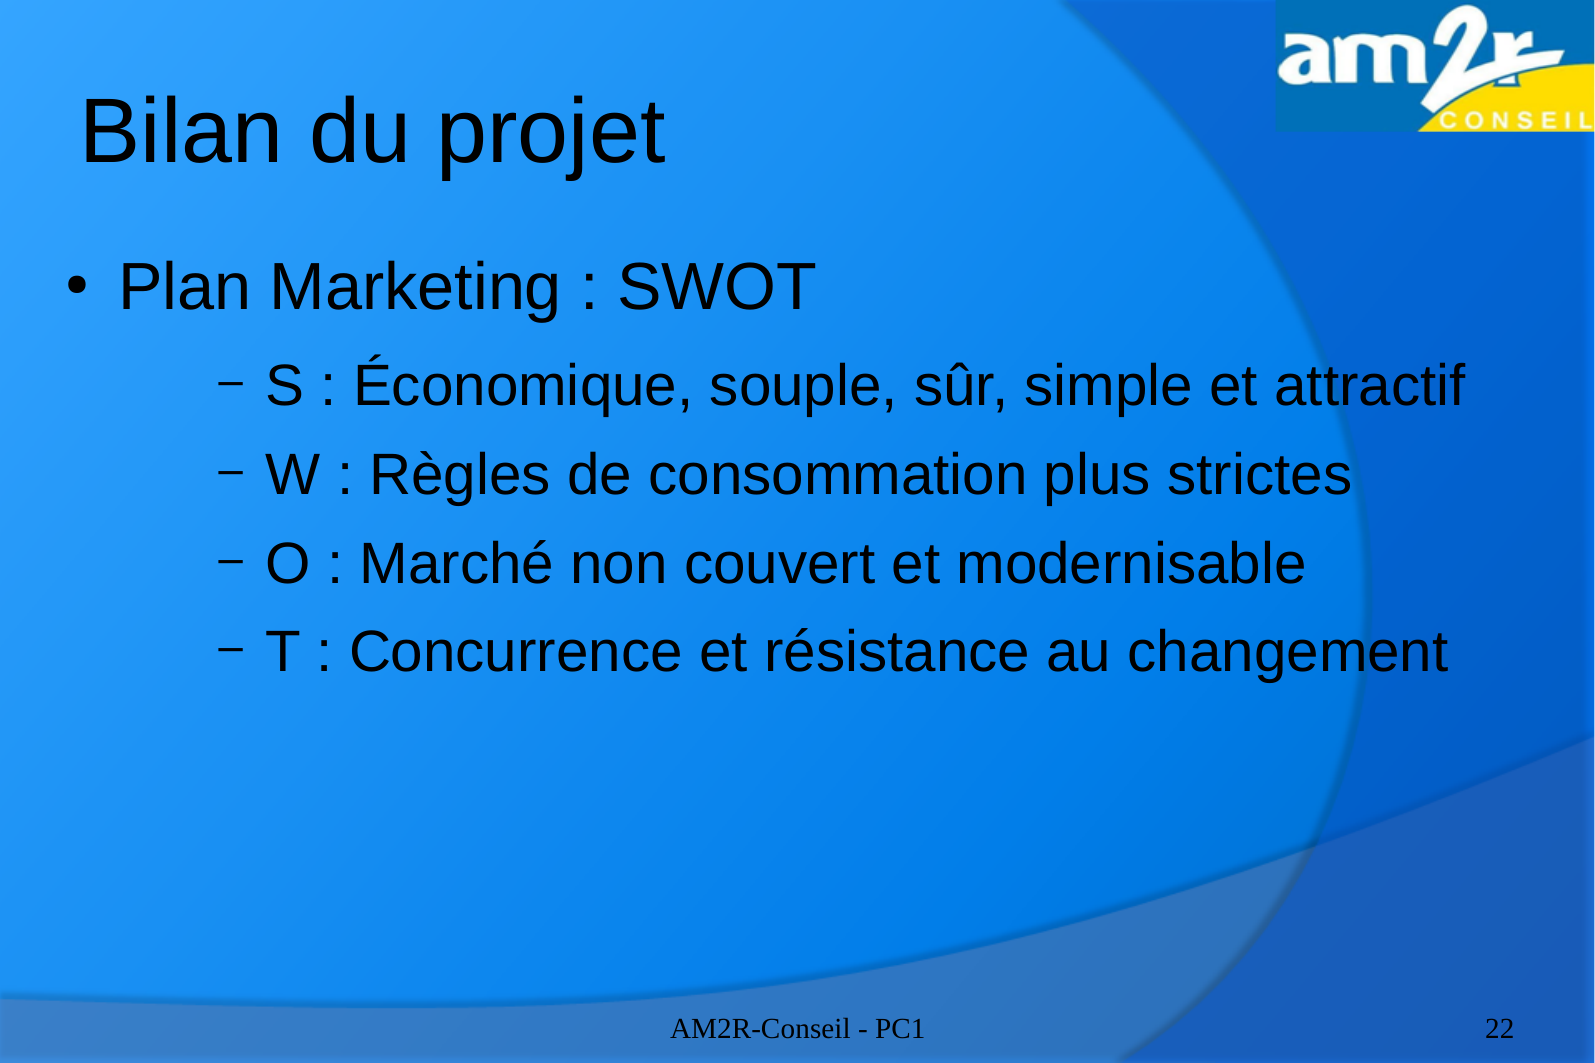

# Bilan du projet
Plan Marketing : SWOT
S : Économique, souple, sûr, simple et attractif
W : Règles de consommation plus strictes
O : Marché non couvert et modernisable
T : Concurrence et résistance au changement
AM2R-Conseil - PC1
22